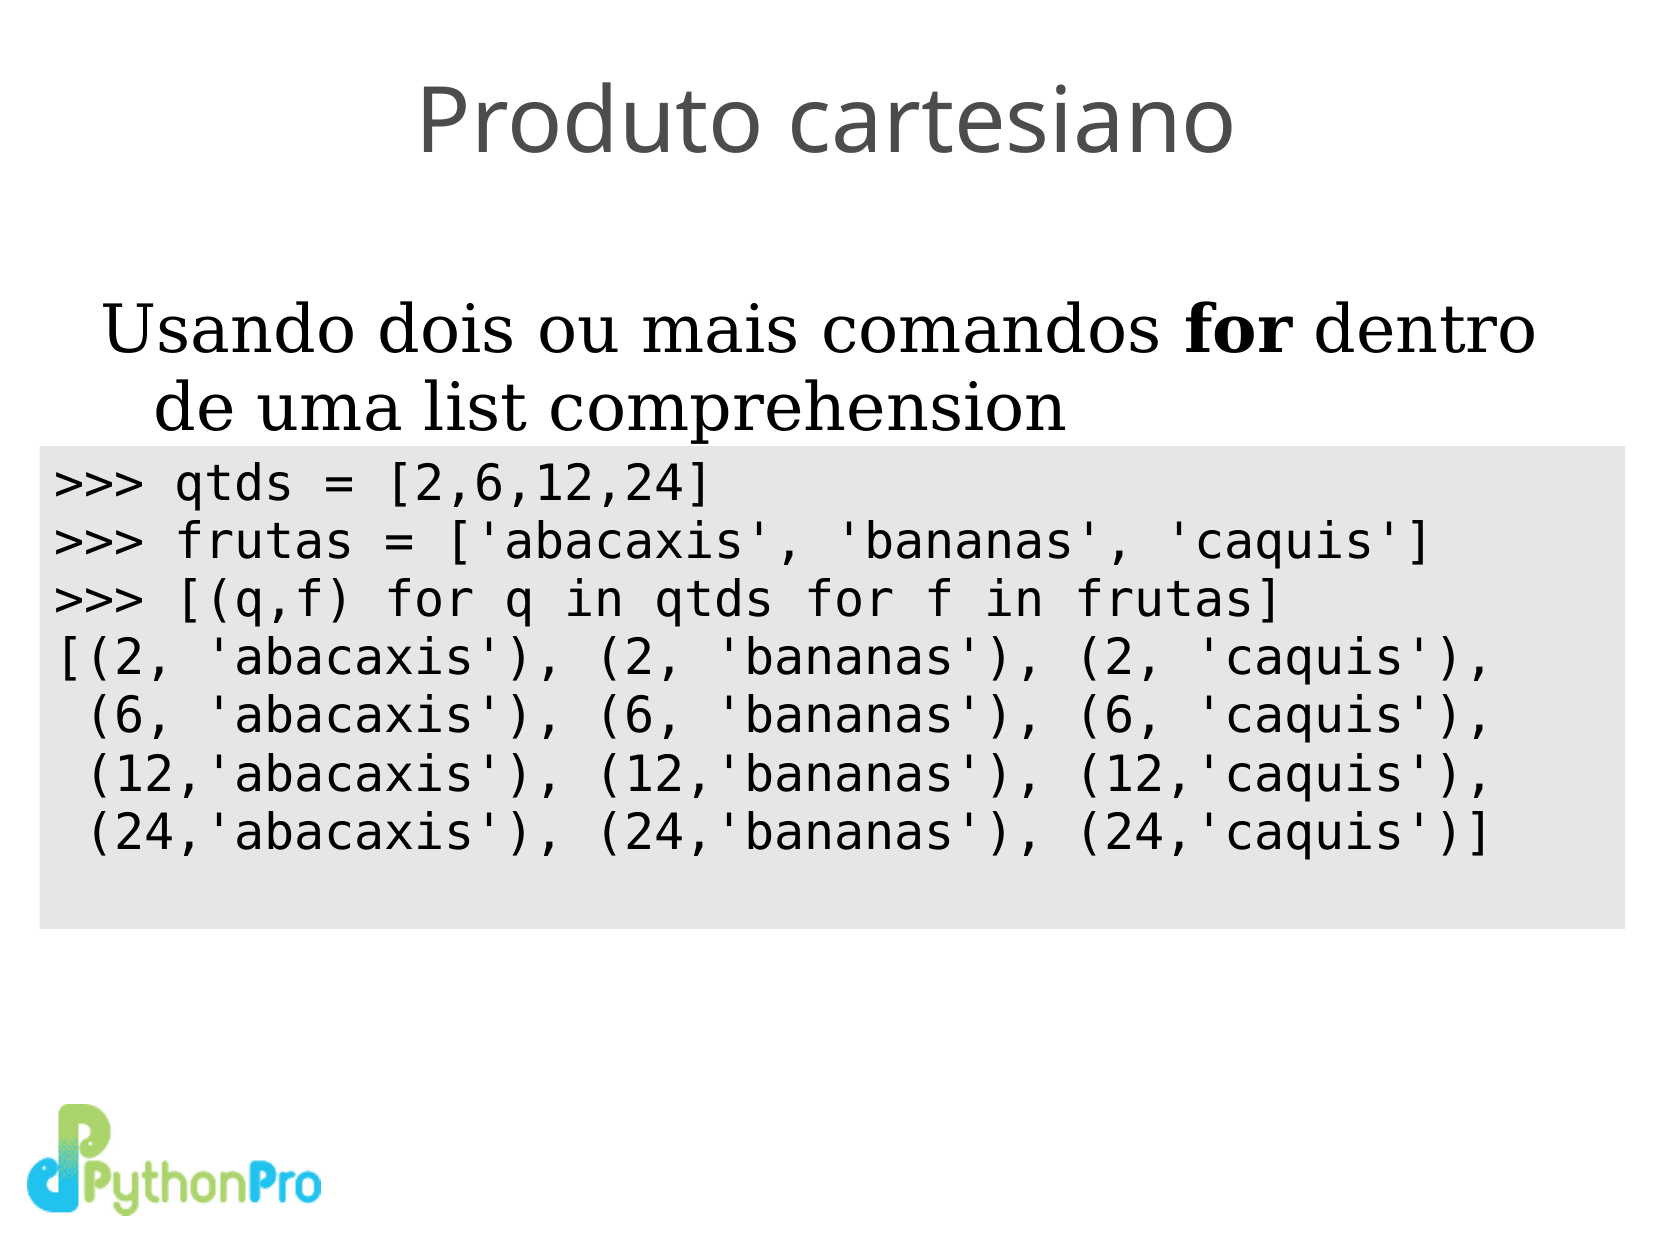

# Produto cartesiano
Usando dois ou mais comandos for dentro de uma list comprehension
>>> qtds = [2,6,12,24]
>>> frutas = ['abacaxis', 'bananas', 'caquis']
>>> [(q,f) for q in qtds for f in frutas]
[(2, 'abacaxis'), (2, 'bananas'), (2, 'caquis'),
 (6, 'abacaxis'), (6, 'bananas'), (6, 'caquis'),
 (12,'abacaxis'), (12,'bananas'), (12,'caquis'),
 (24,'abacaxis'), (24,'bananas'), (24,'caquis')]